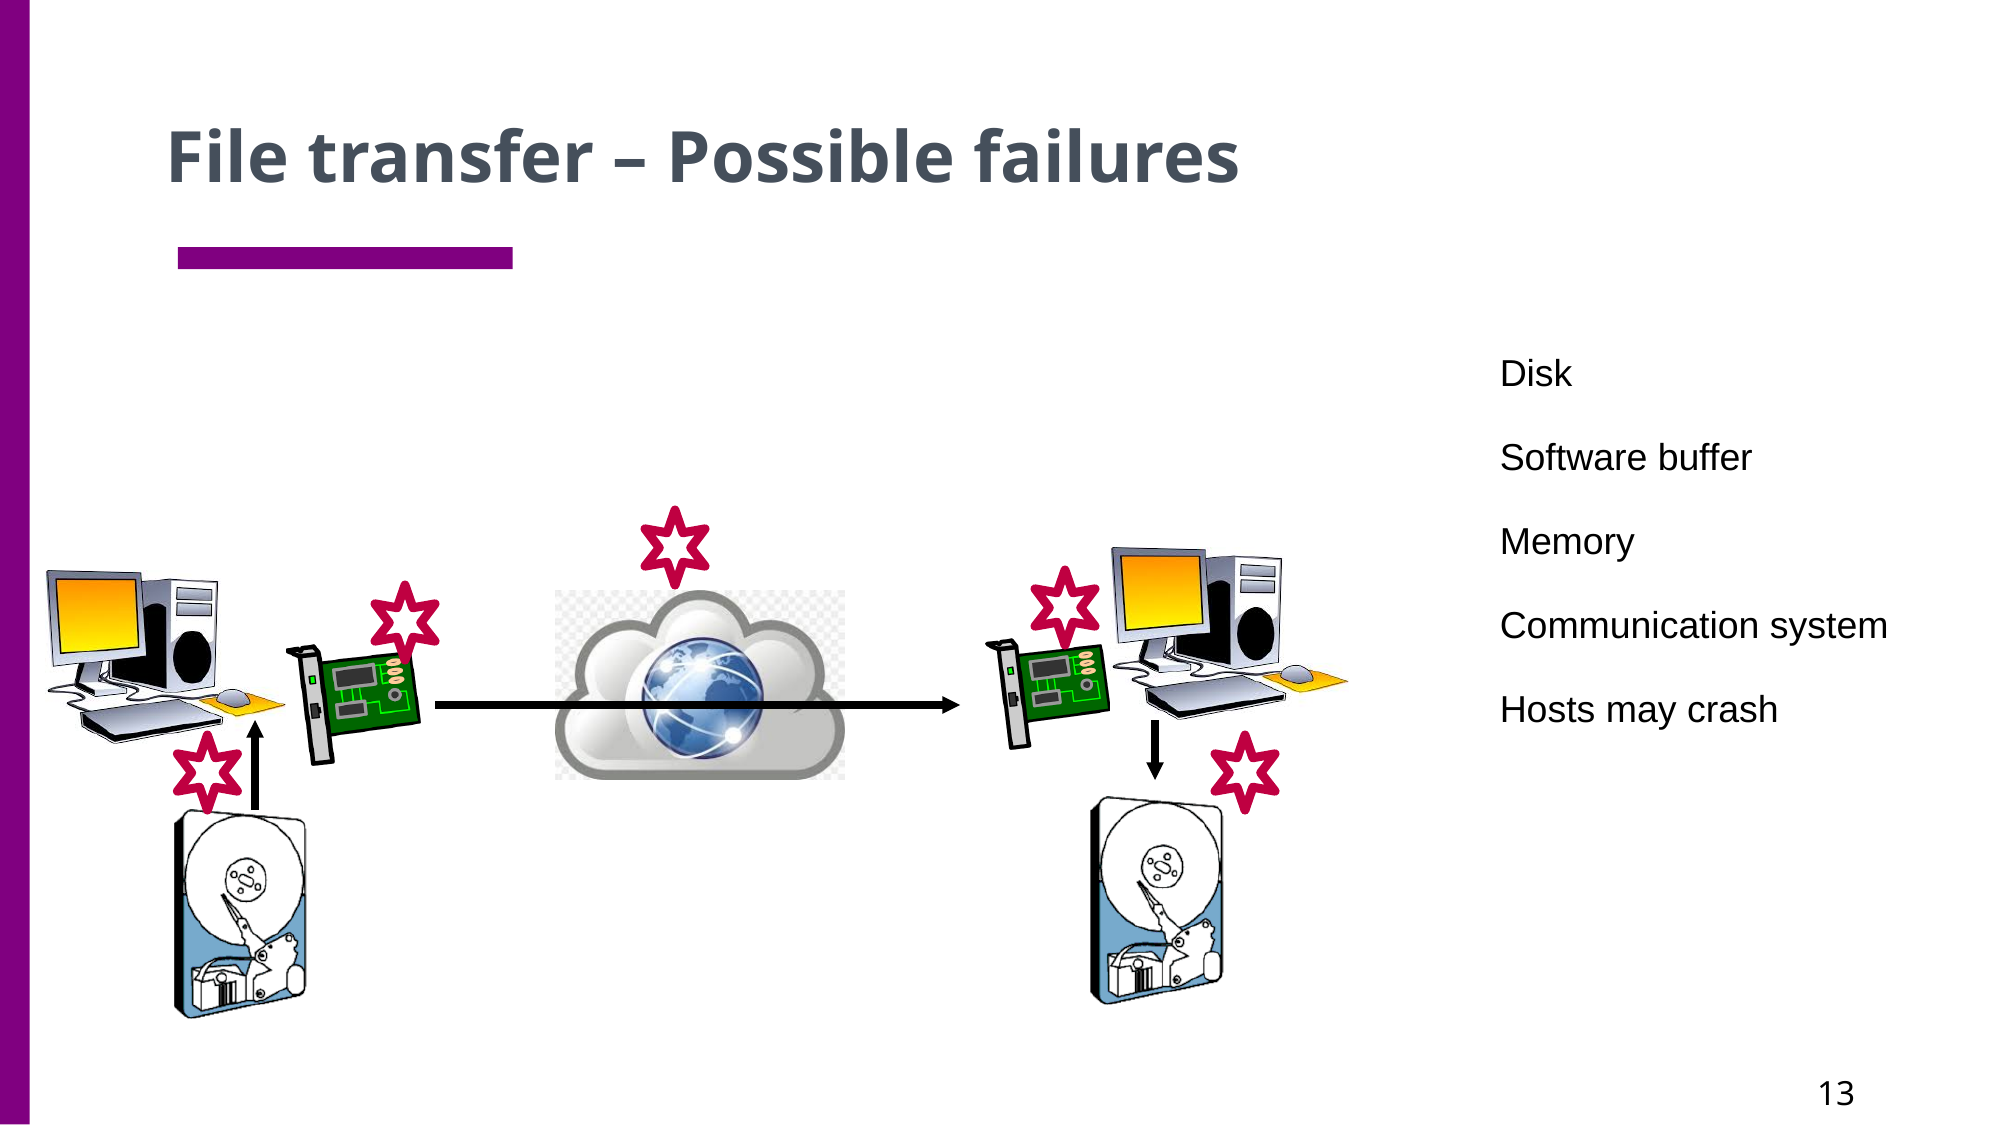

File transfer – Possible failures
Disk
Software buffer
Memory
Communication system
Hosts may crash